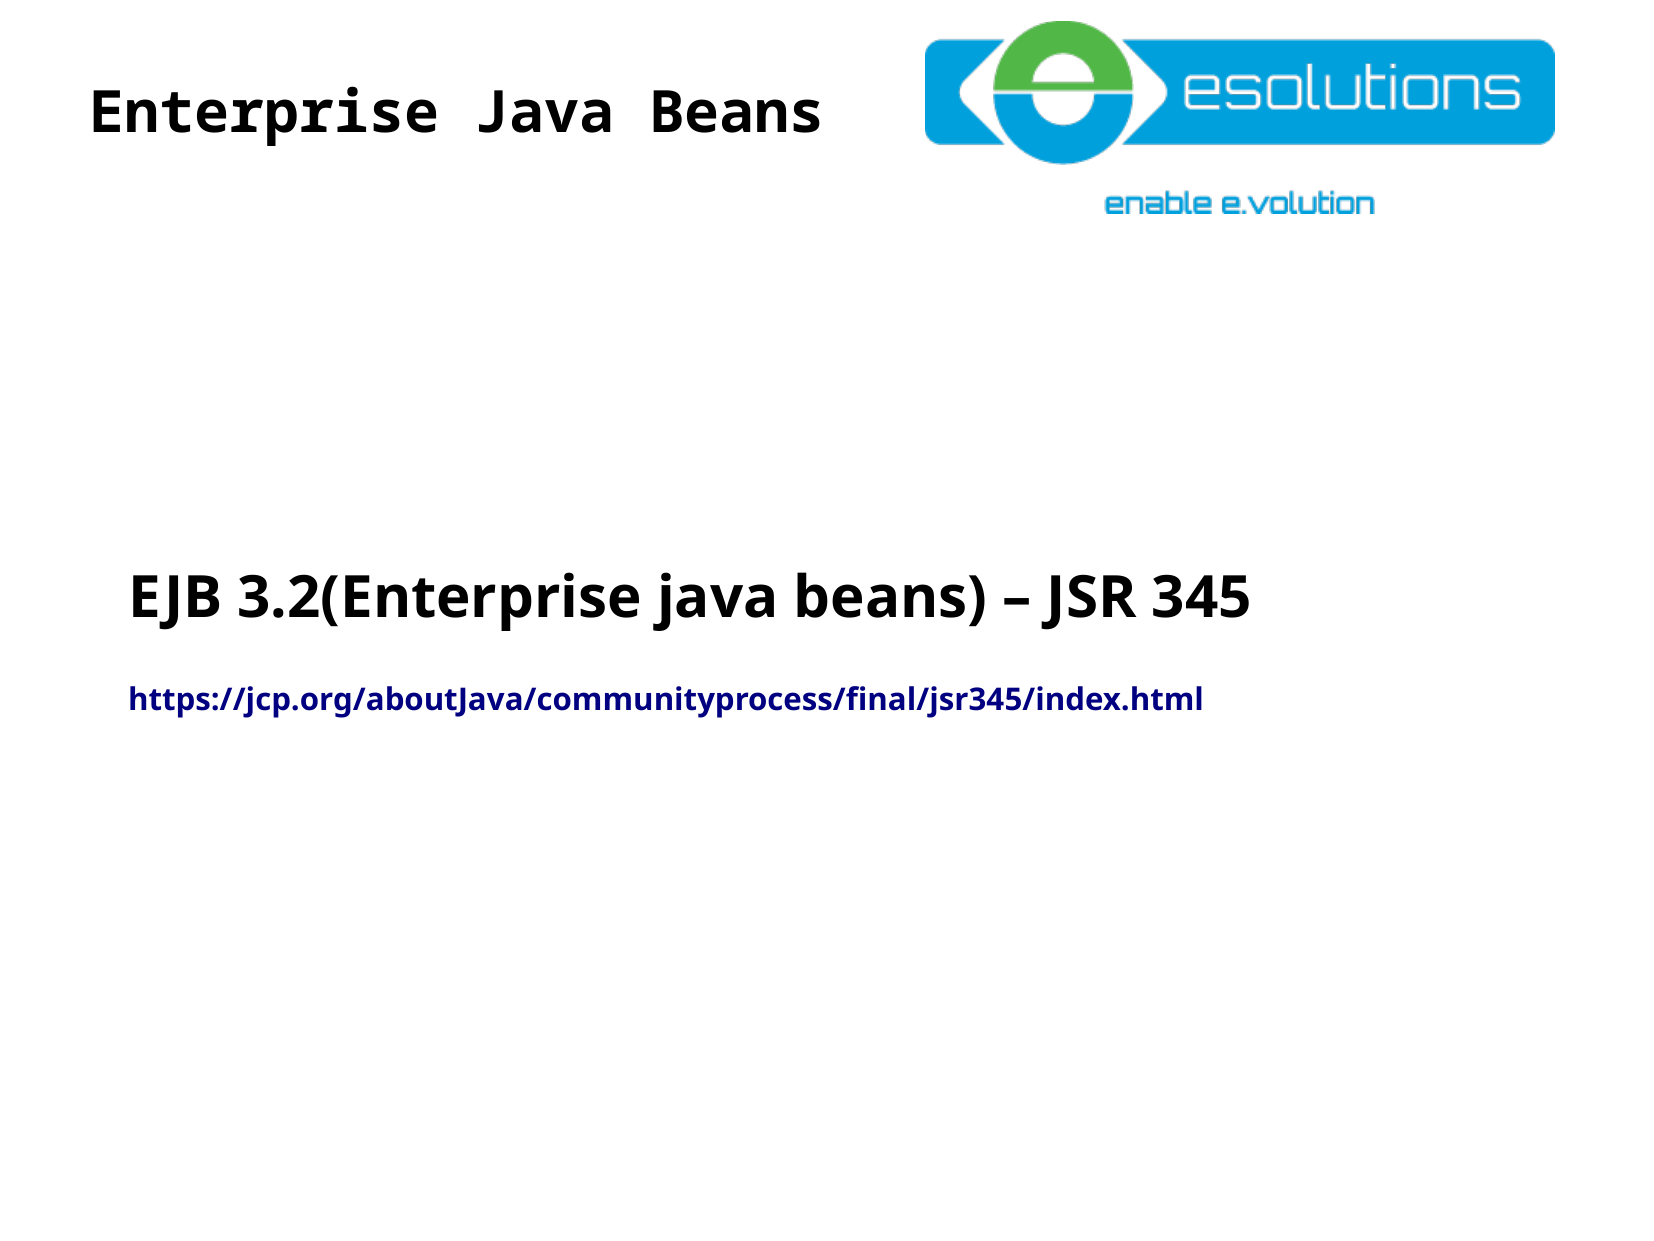

#
Enterprise Java Beans
EJB 3.2(Enterprise java beans) – JSR 345
https://jcp.org/aboutJava/communityprocess/final/jsr345/index.html